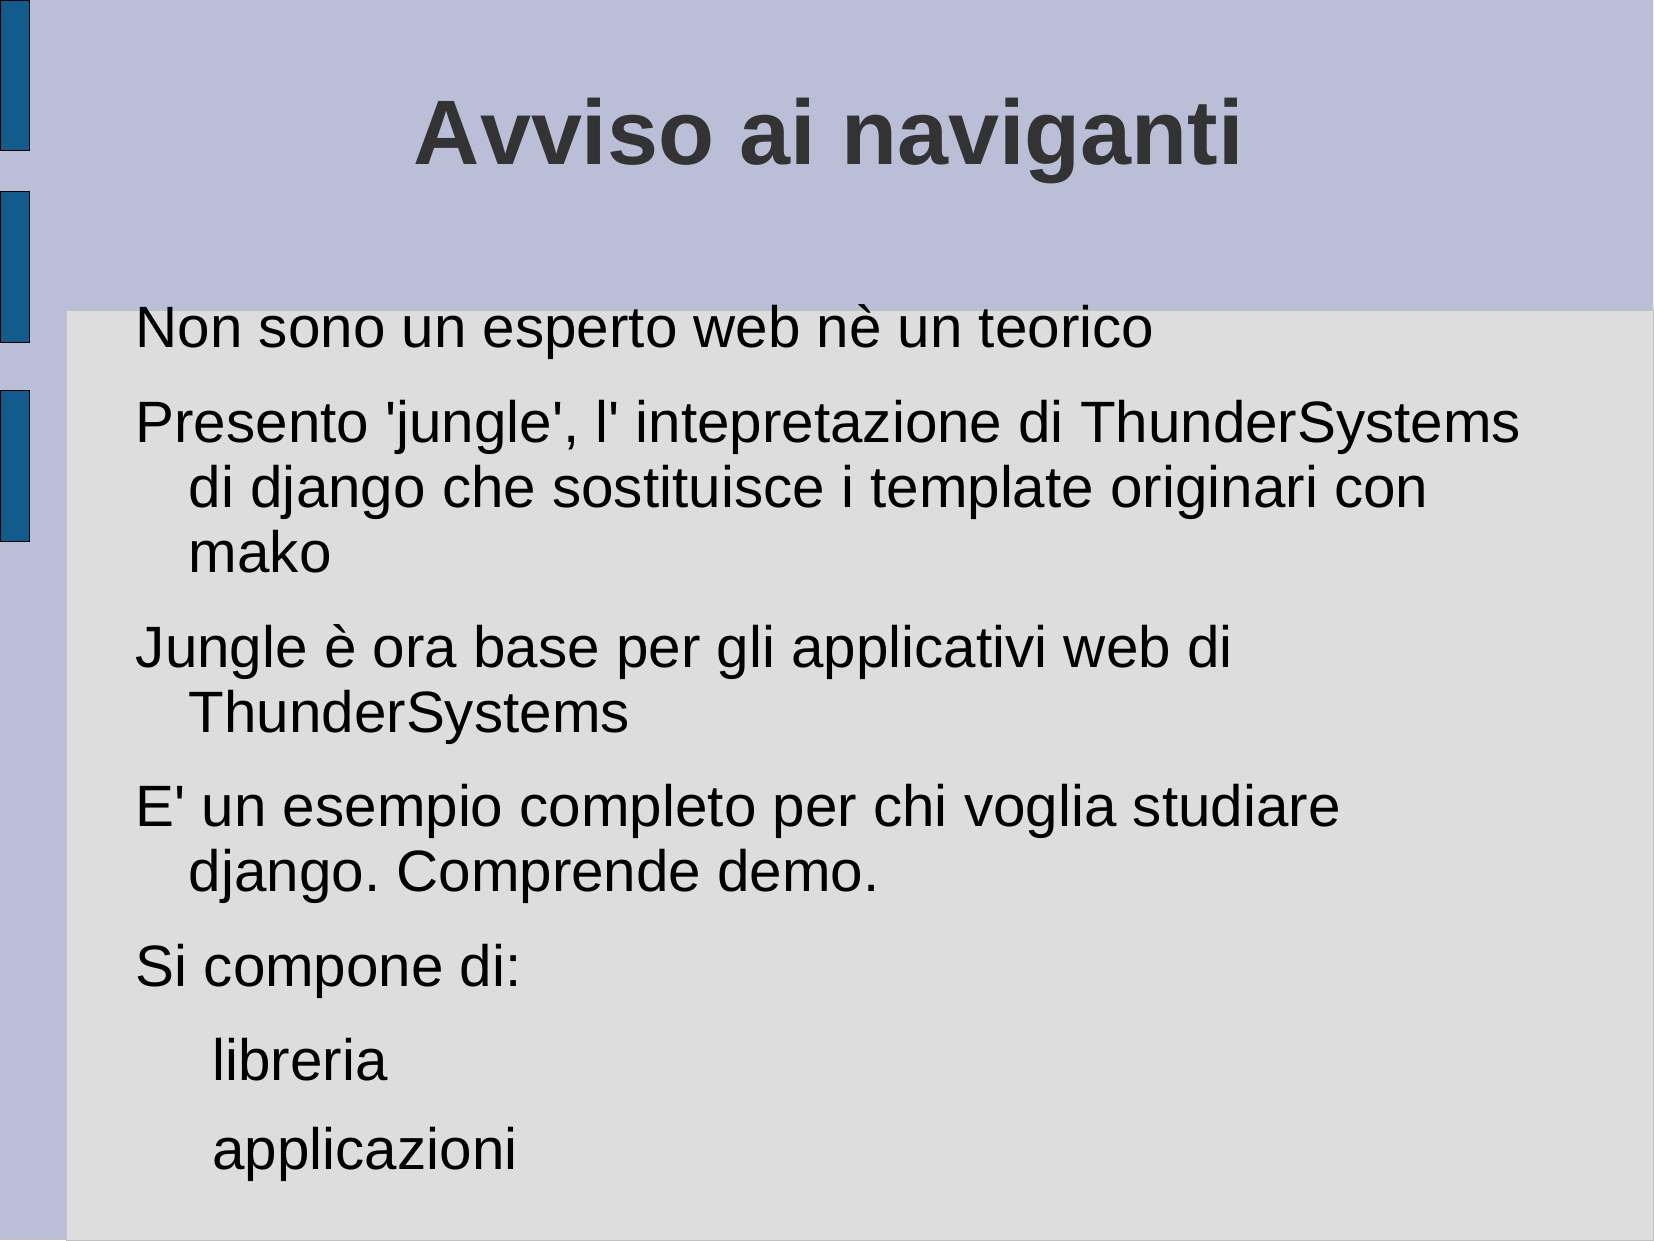

# Avviso ai naviganti
Non sono un esperto web nè un teorico
Presento 'jungle', l' intepretazione di ThunderSystems di django che sostituisce i template originari con mako
Jungle è ora base per gli applicativi web di ThunderSystems
E' un esempio completo per chi voglia studiare django. Comprende demo.
Si compone di:
libreria
applicazioni